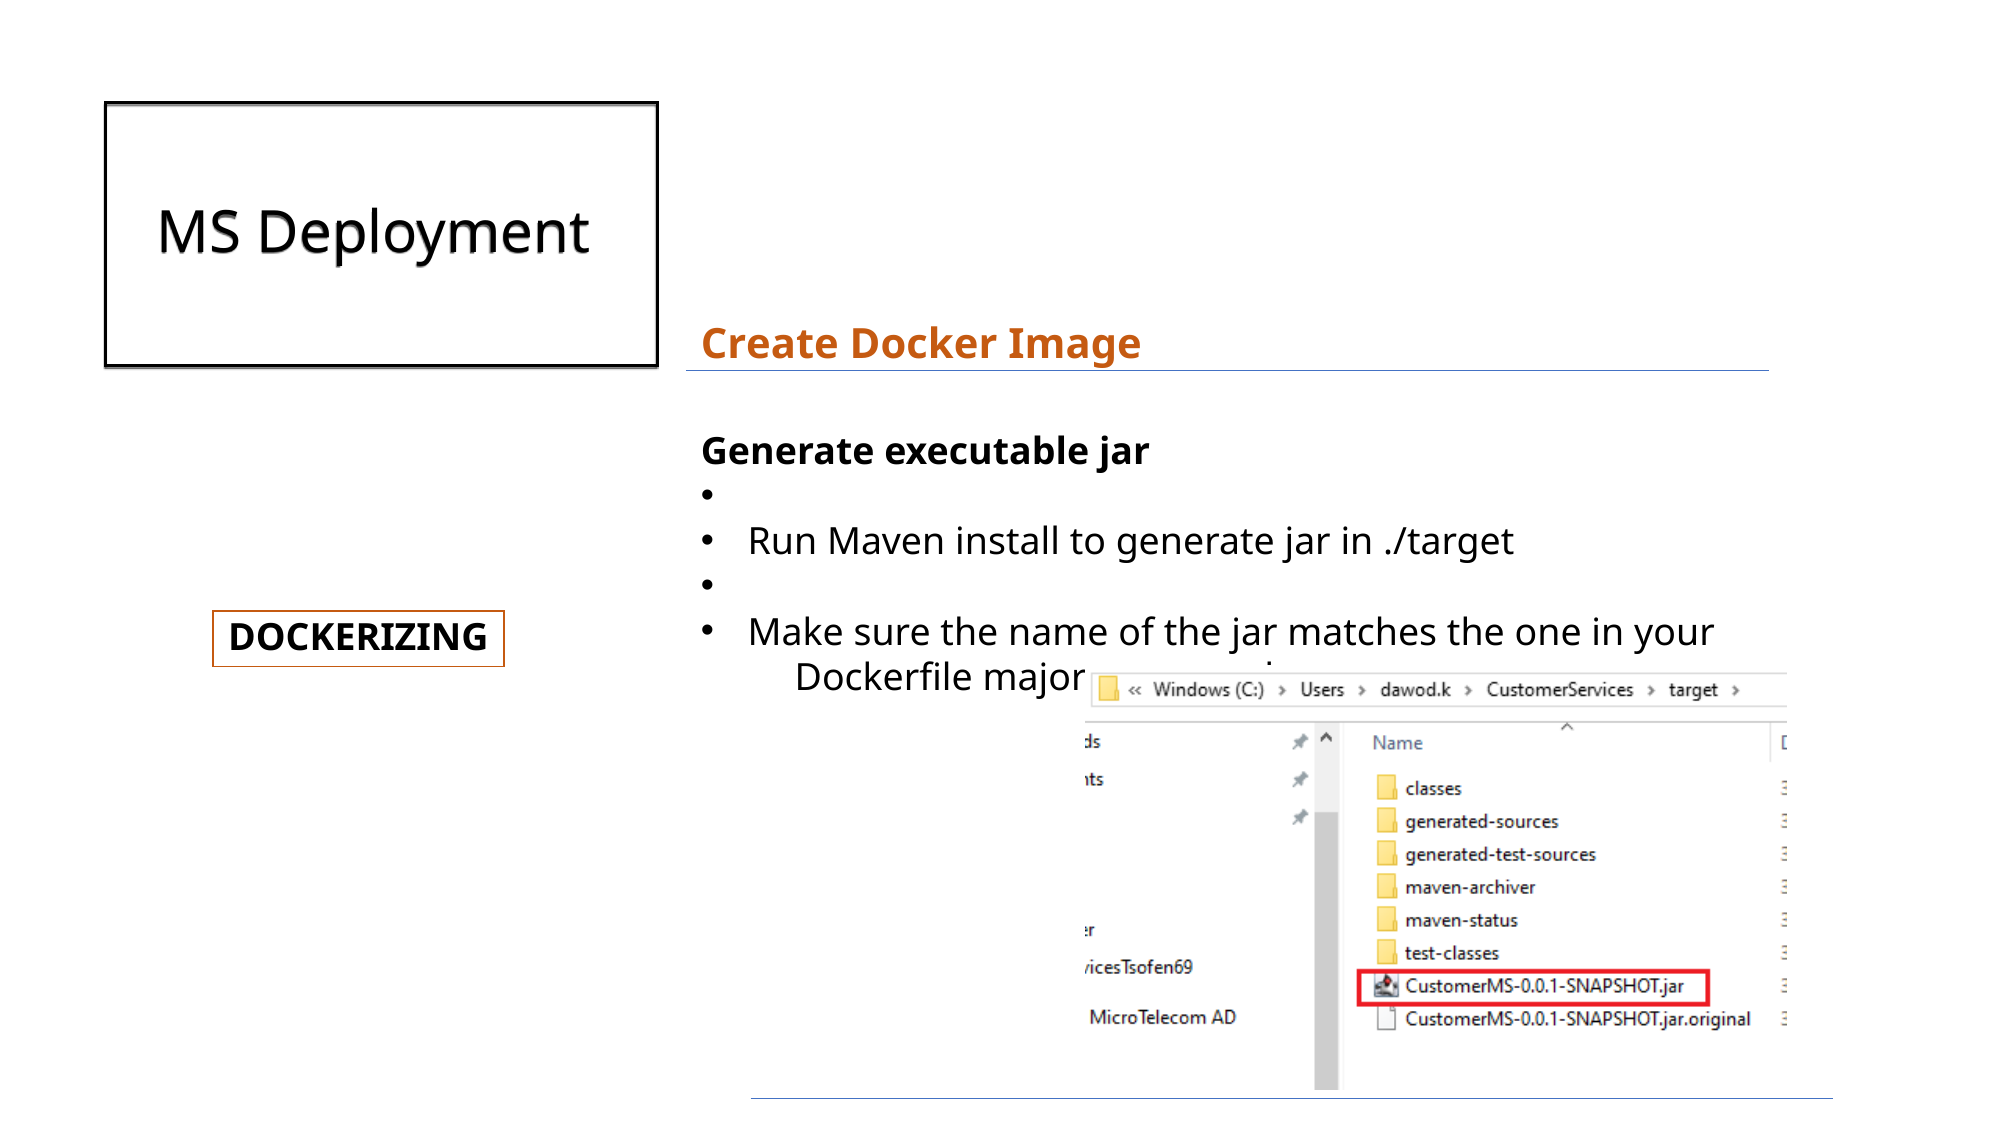

# MS Deployment
Create Docker Image
Generate executable jar
Run Maven install to generate jar in ./target
Make sure the name of the jar matches the one in your Dockerfile major commands
DOCKERIZING